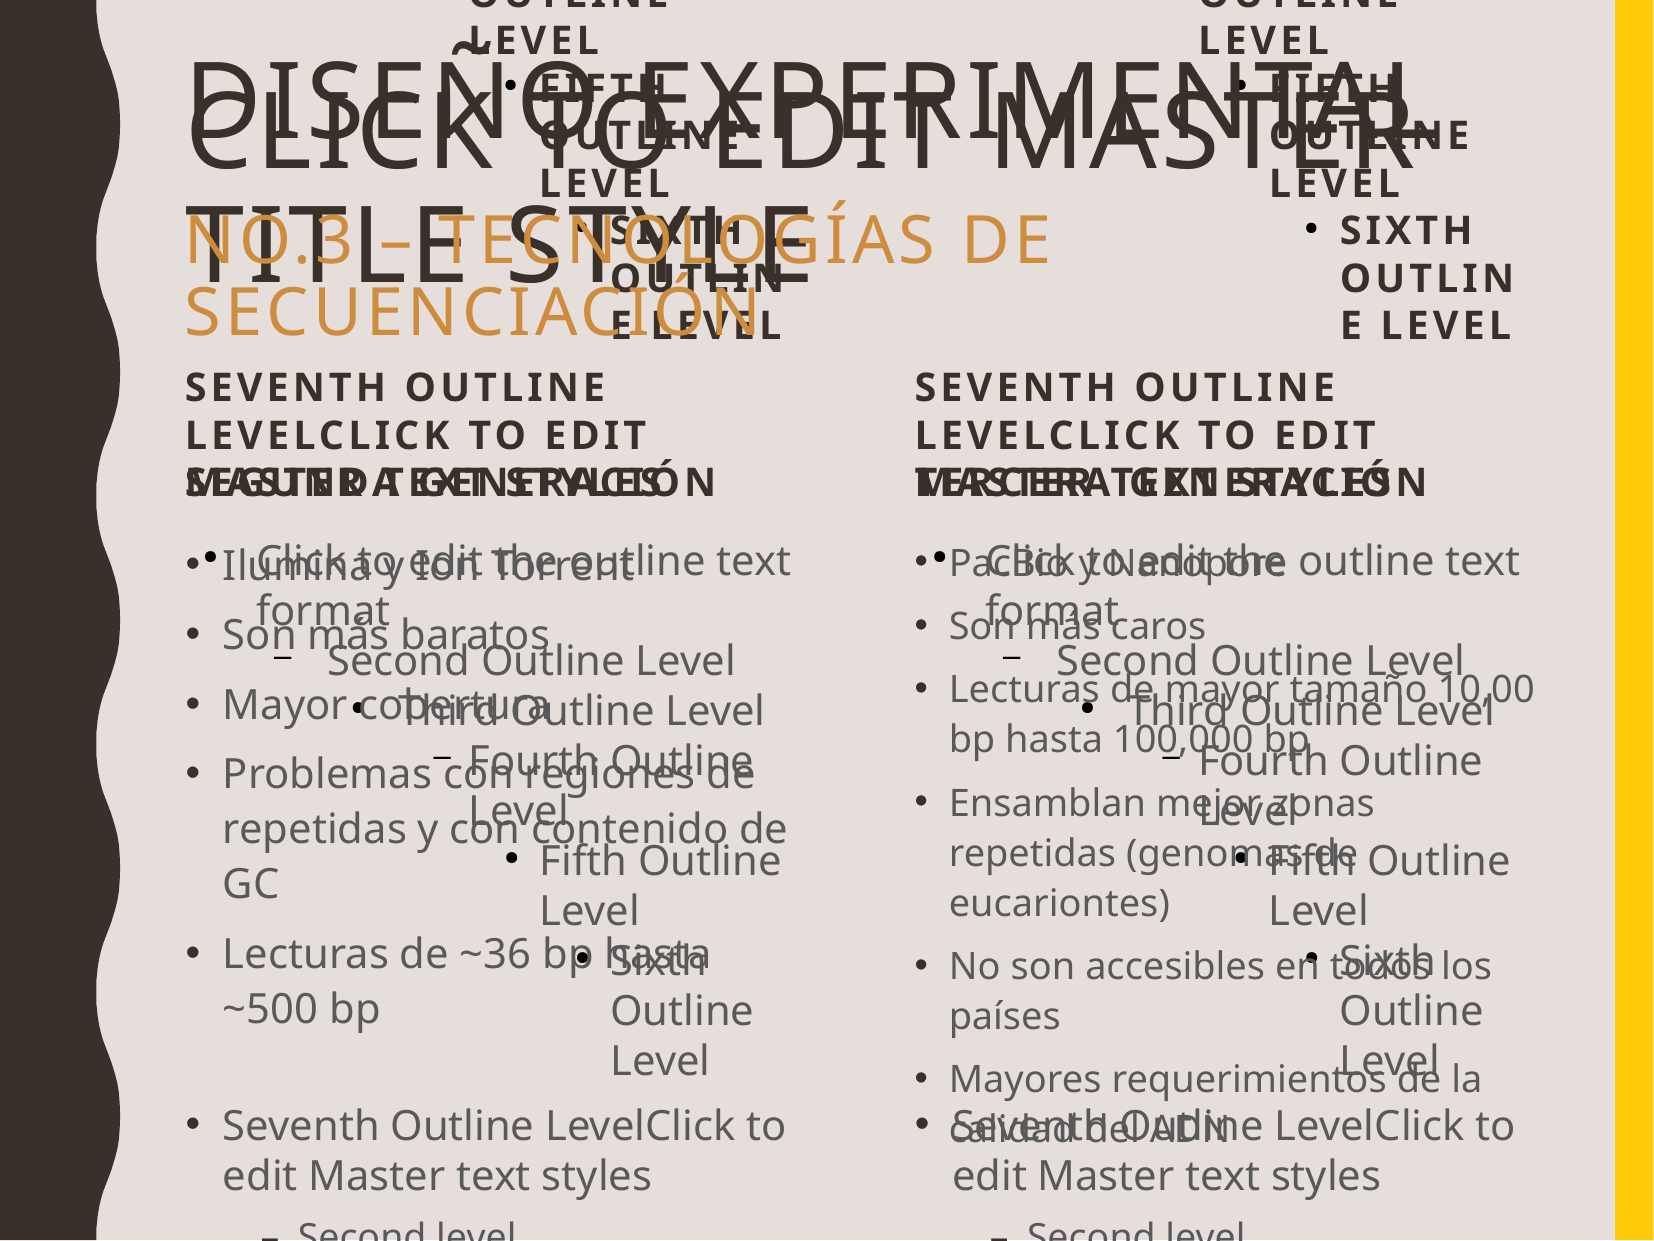

diseño experimental
nO.3 – Tecnologías de secuenciación
Segunda generación
Tercera generación
Ilumina y Ion Torrent
Son más baratos
Mayor cobertura
Problemas con regiones de repetidas y con contenido de GC
Lecturas de ~36 bp hasta ~500 bp
PacBio y Nanopore
Son más caros
Lecturas de mayor tamaño 10,00 bp hasta 100,000 bp
Ensamblan mejor zonas repetidas (genomas de eucariontes)
No son accesibles en todos los países
Mayores requerimientos de la calidad del ADN